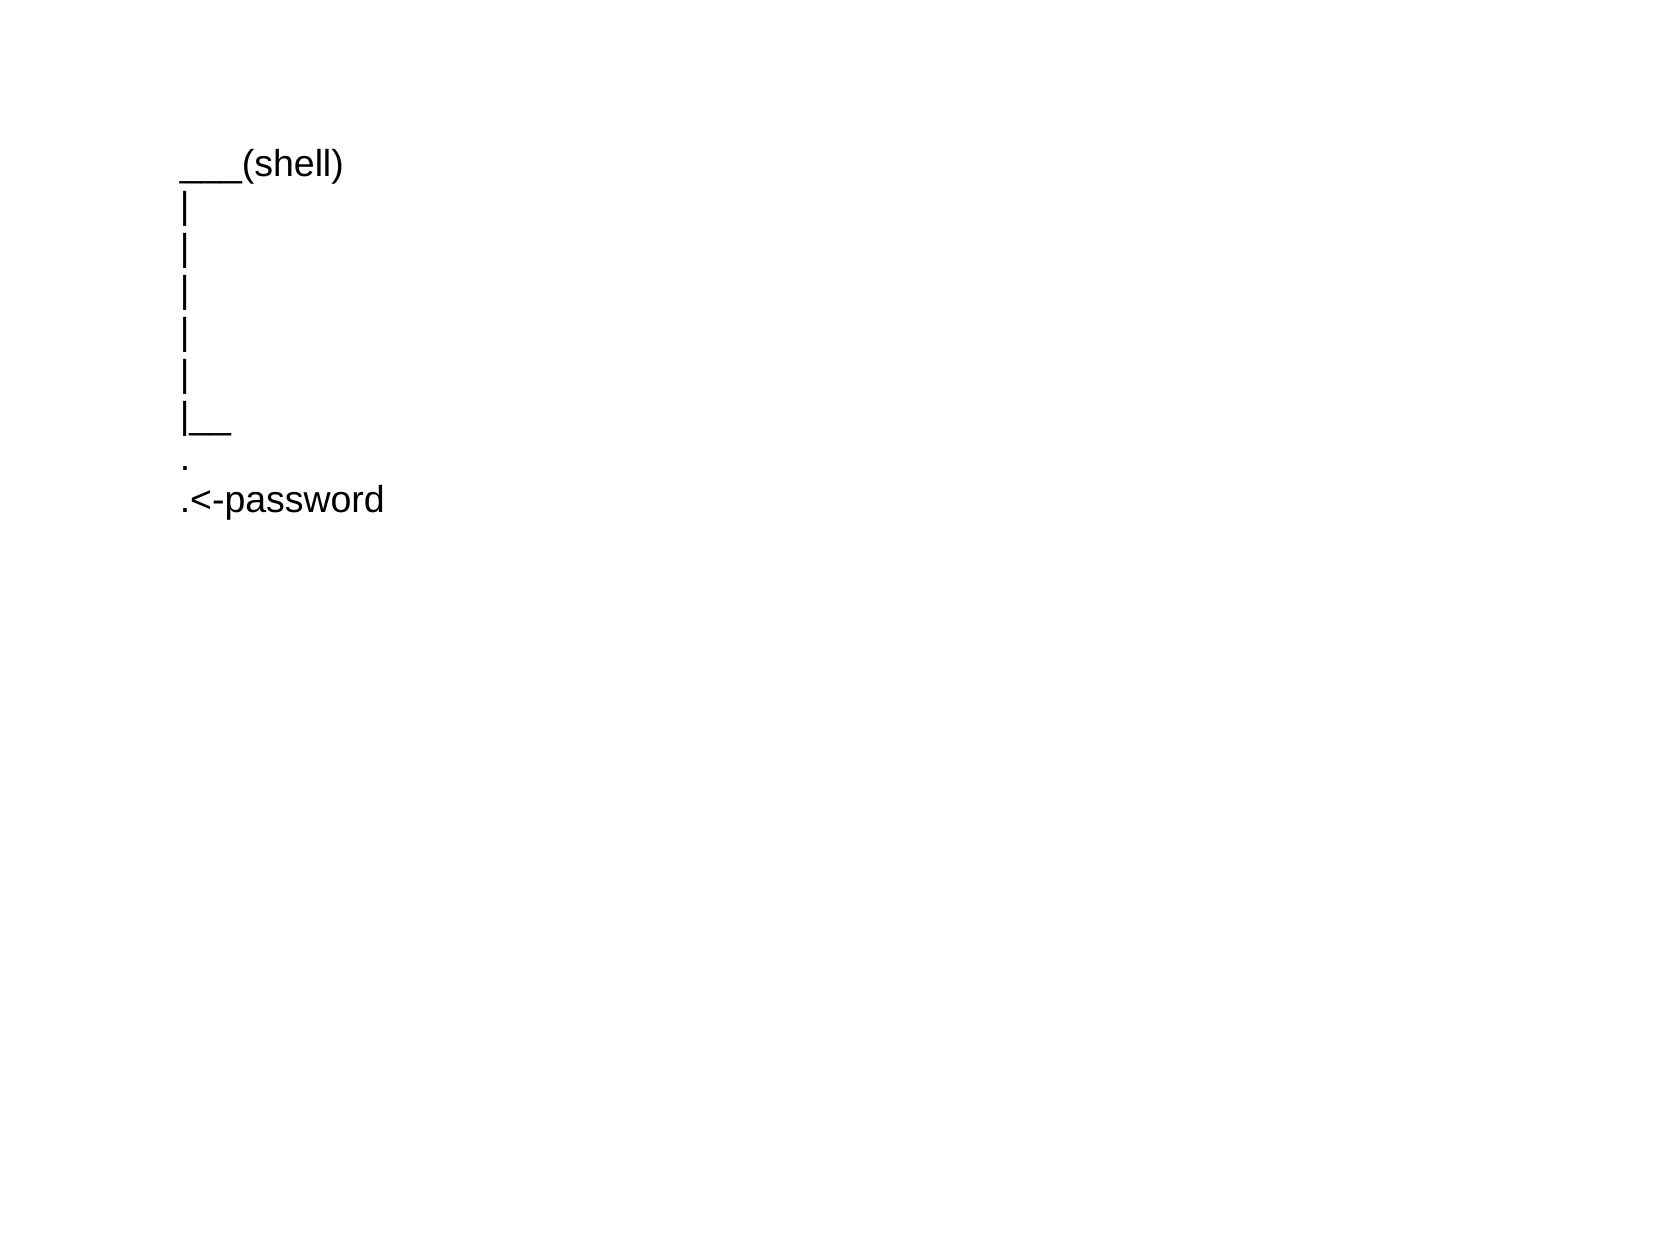

___(shell)
|
|
|
|
|
|__
.
.<-password